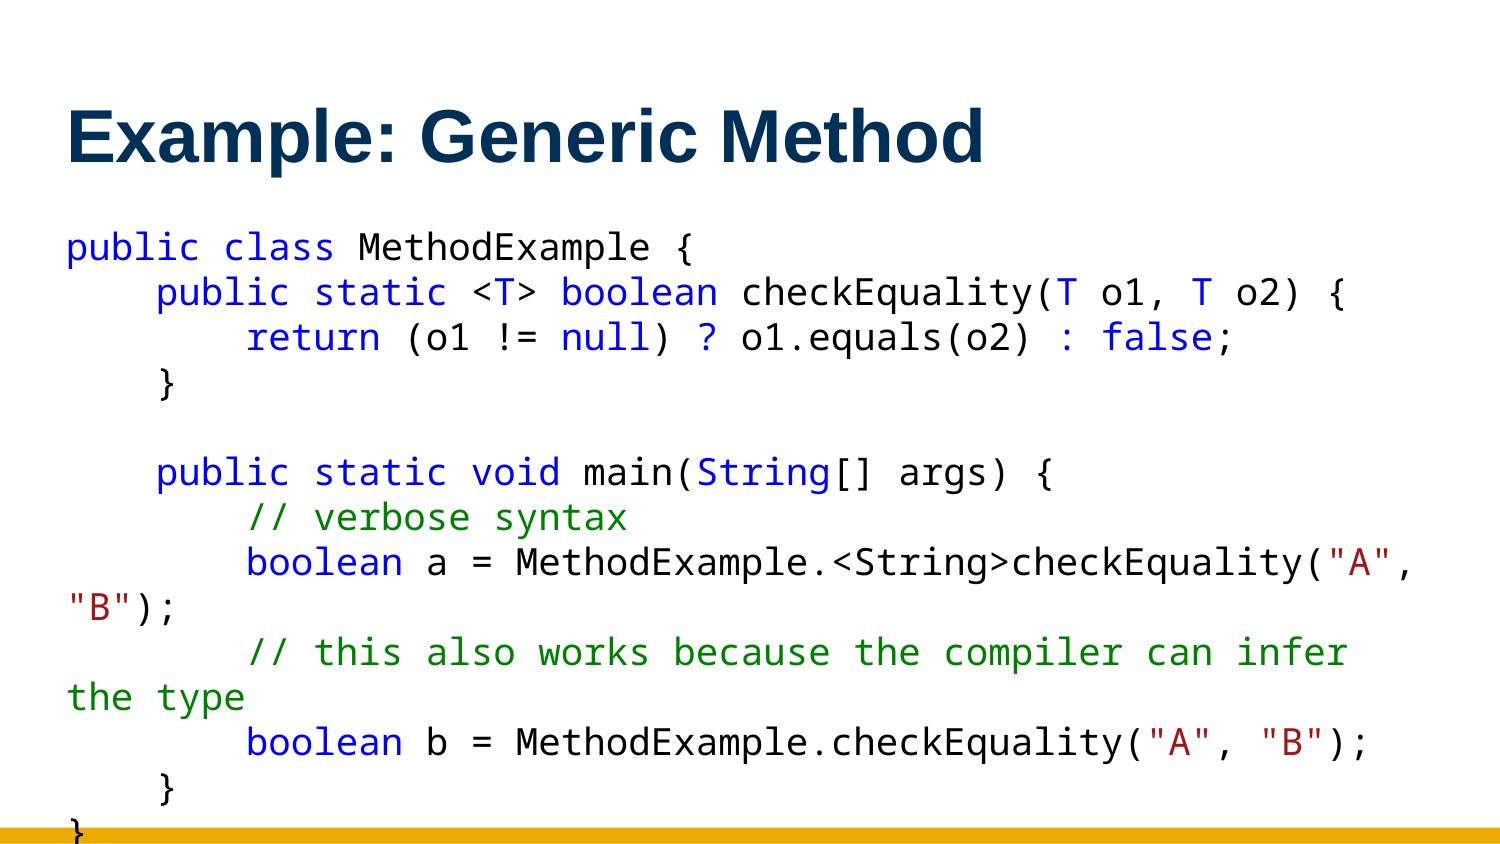

# Example: Generic Method
public class MethodExample {
    public static <T> boolean checkEquality(T o1, T o2) {
        return (o1 != null) ? o1.equals(o2) : false;
    }
    public static void main(String[] args) {
        // verbose syntax
        boolean a = MethodExample.<String>checkEquality("A", "B");
        // this also works because the compiler can infer the type
        boolean b = MethodExample.checkEquality("A", "B");
    }
}